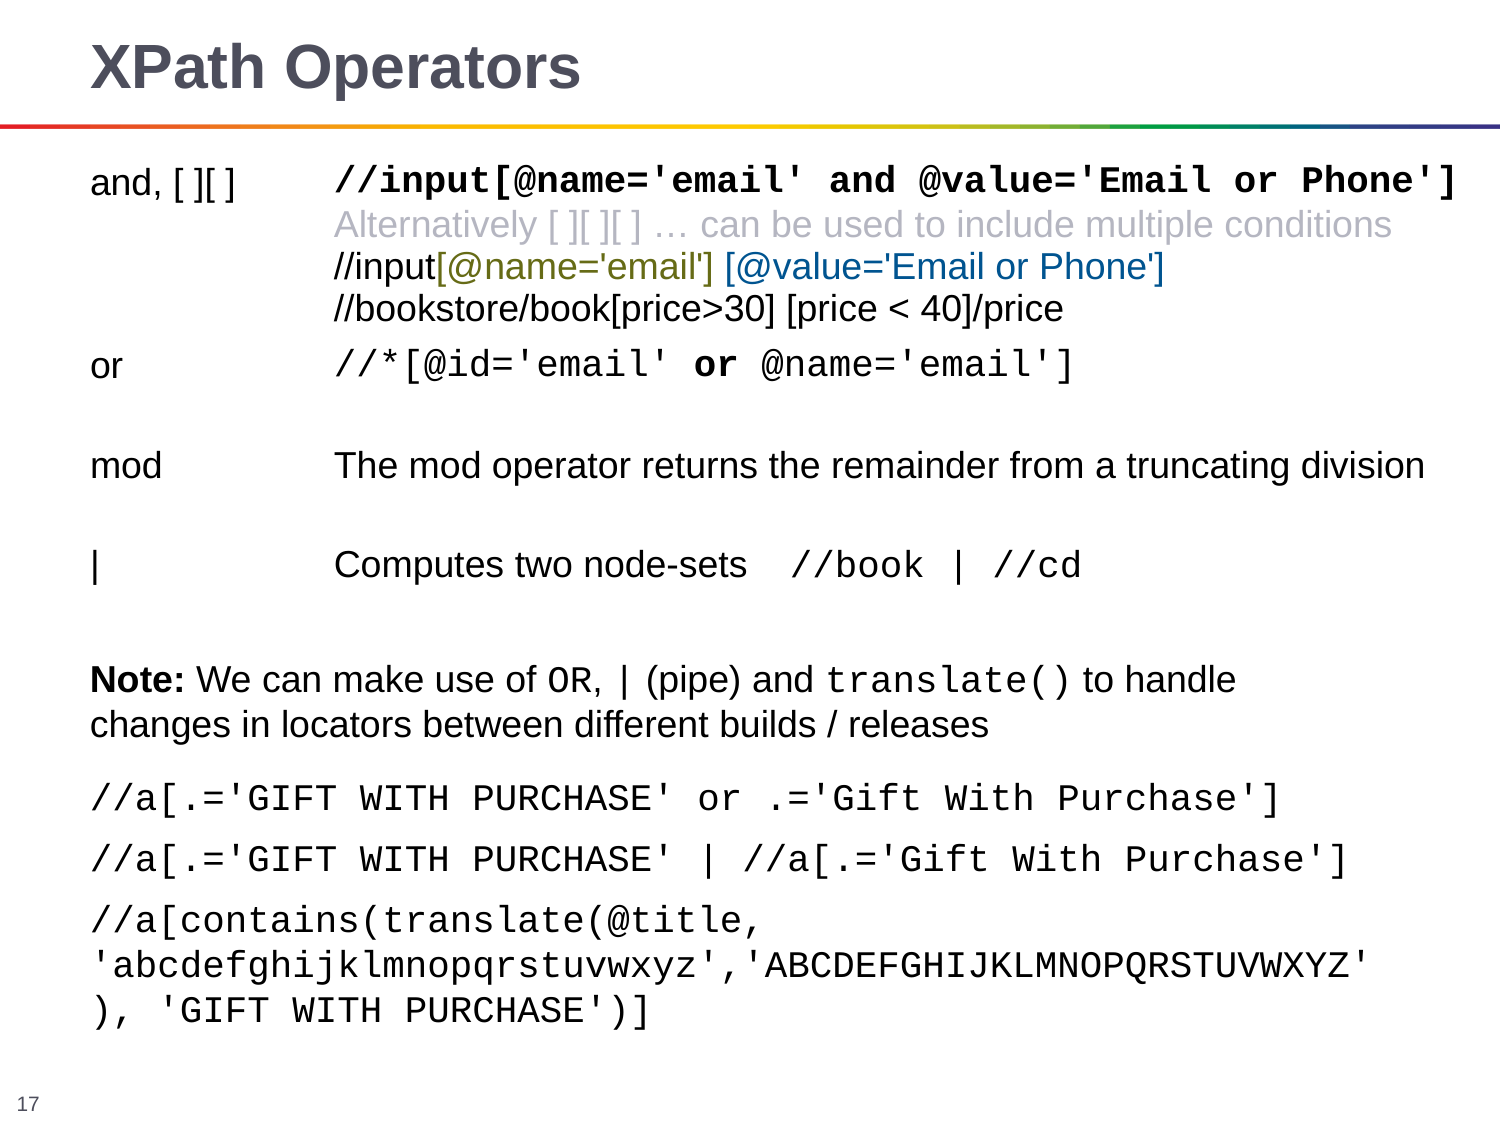

# XPath Operators
| and, [ ][ ] | //input[@name='email' and @value='Email or Phone'] Alternatively [ ][ ][ ] … can be used to include multiple conditions //input[@name='email'] [@value='Email or Phone'] //bookstore/book[price>30] [price < 40]/price |
| --- | --- |
| or | //\*[@id='email' or @name='email'] |
| mod | The mod operator returns the remainder from a truncating division |
| | | Computes two node-sets //book | //cd |
Note: We can make use of OR, | (pipe) and translate() to handle changes in locators between different builds / releases
//a[.='GIFT WITH PURCHASE' or .='Gift With Purchase']
//a[.='GIFT WITH PURCHASE' | //a[.='Gift With Purchase']
//a[contains(translate(@title, 'abcdefghijklmnopqrstuvwxyz','ABCDEFGHIJKLMNOPQRSTUVWXYZ'), 'GIFT WITH PURCHASE')]